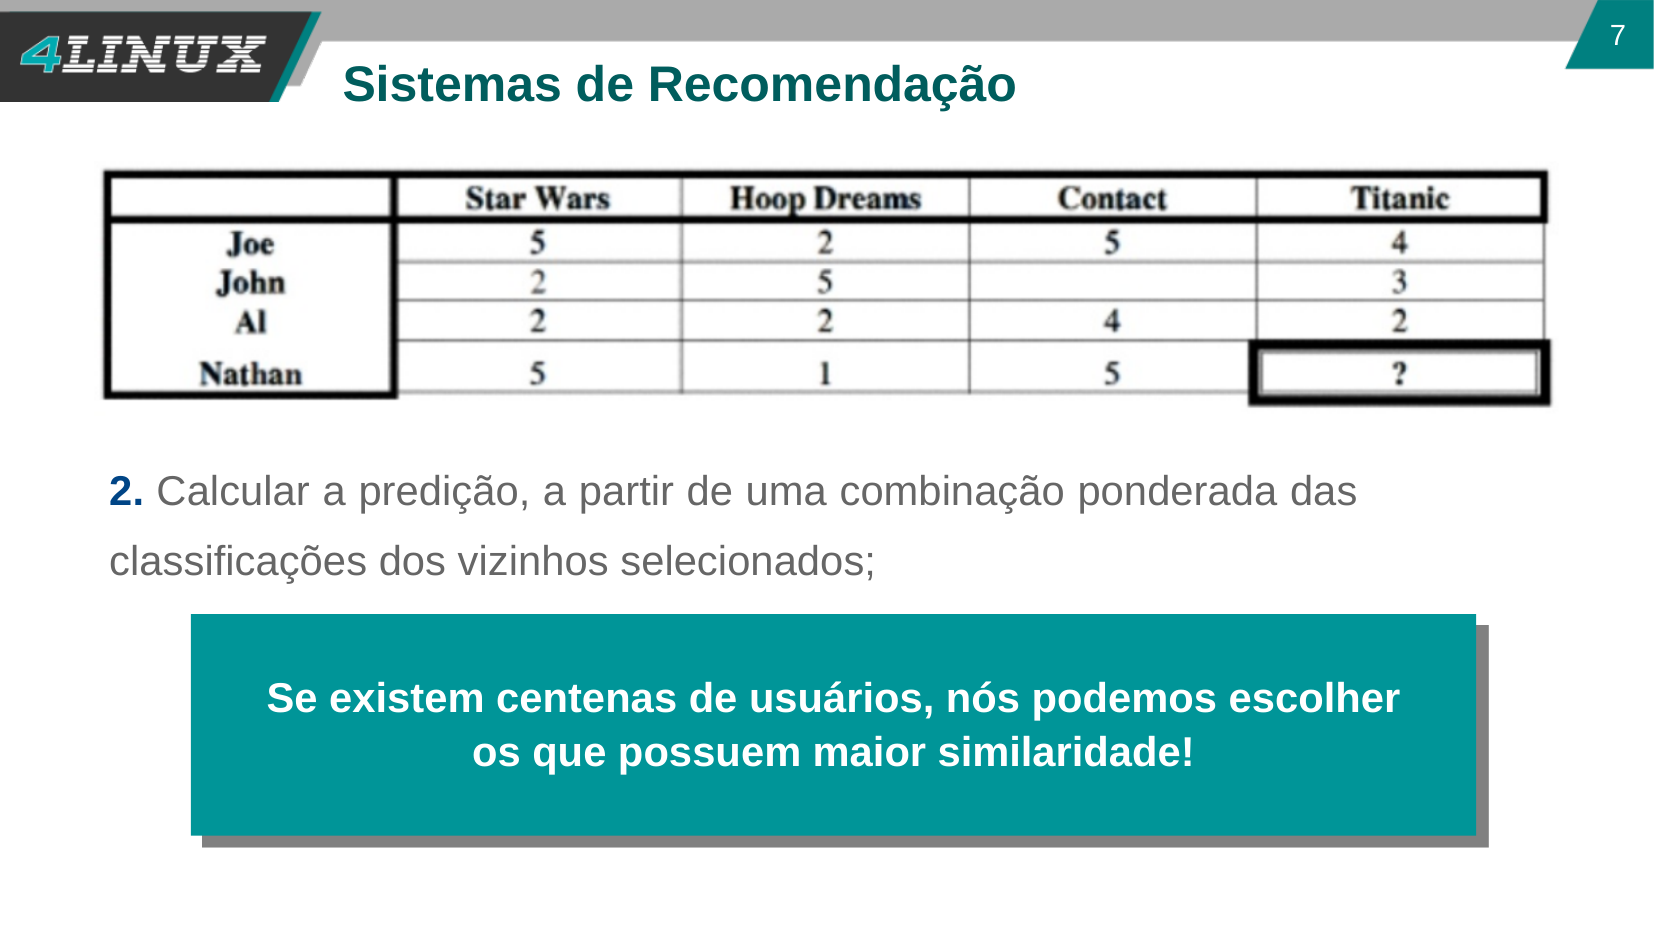

# Sistemas de Recomendação
2. Calcular a predição, a partir de uma combinação ponderada das classificações dos vizinhos selecionados;
Se existem centenas de usuários, nós podemos escolher
os que possuem maior similaridade!